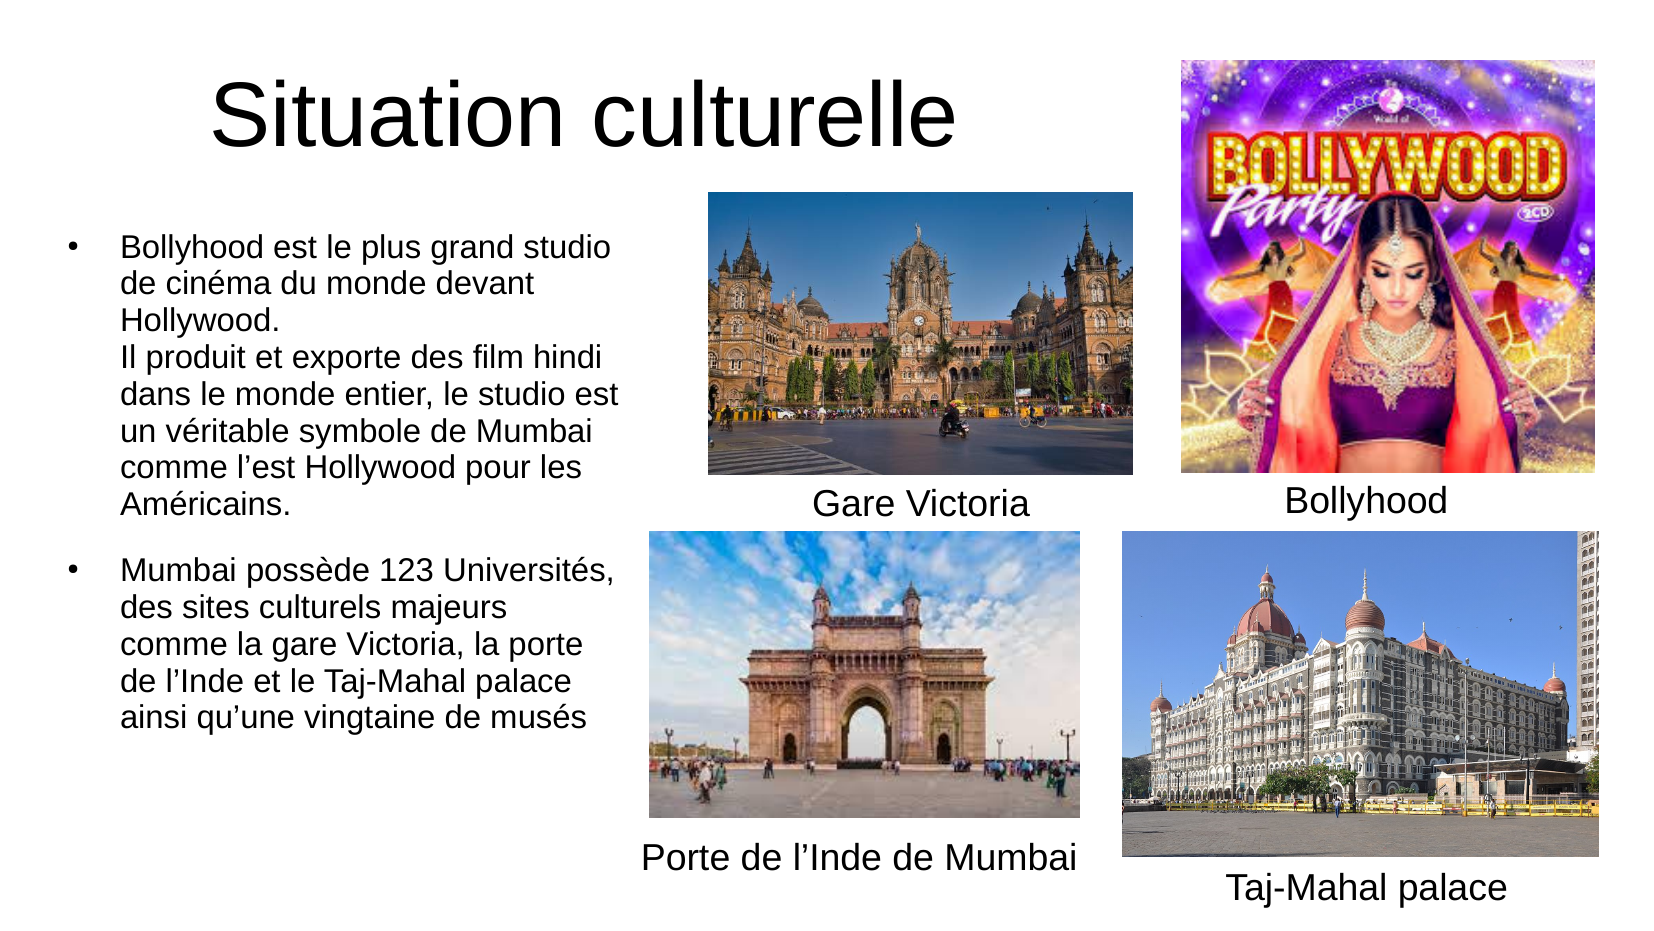

# Situation culturelle
Bollyhood est le plus grand studio de cinéma du monde devant Hollywood.
Il produit et exporte des film hindi dans le monde entier, le studio est un véritable symbole de Mumbai comme l’est Hollywood pour les Américains.
Mumbai possède 123 Universités, des sites culturels majeurs comme la gare Victoria, la porte de l’Inde et le Taj-Mahal palace ainsi qu’une vingtaine de musés
Bollyhood
Gare Victoria
Porte de l’Inde de Mumbai
Taj-Mahal palace